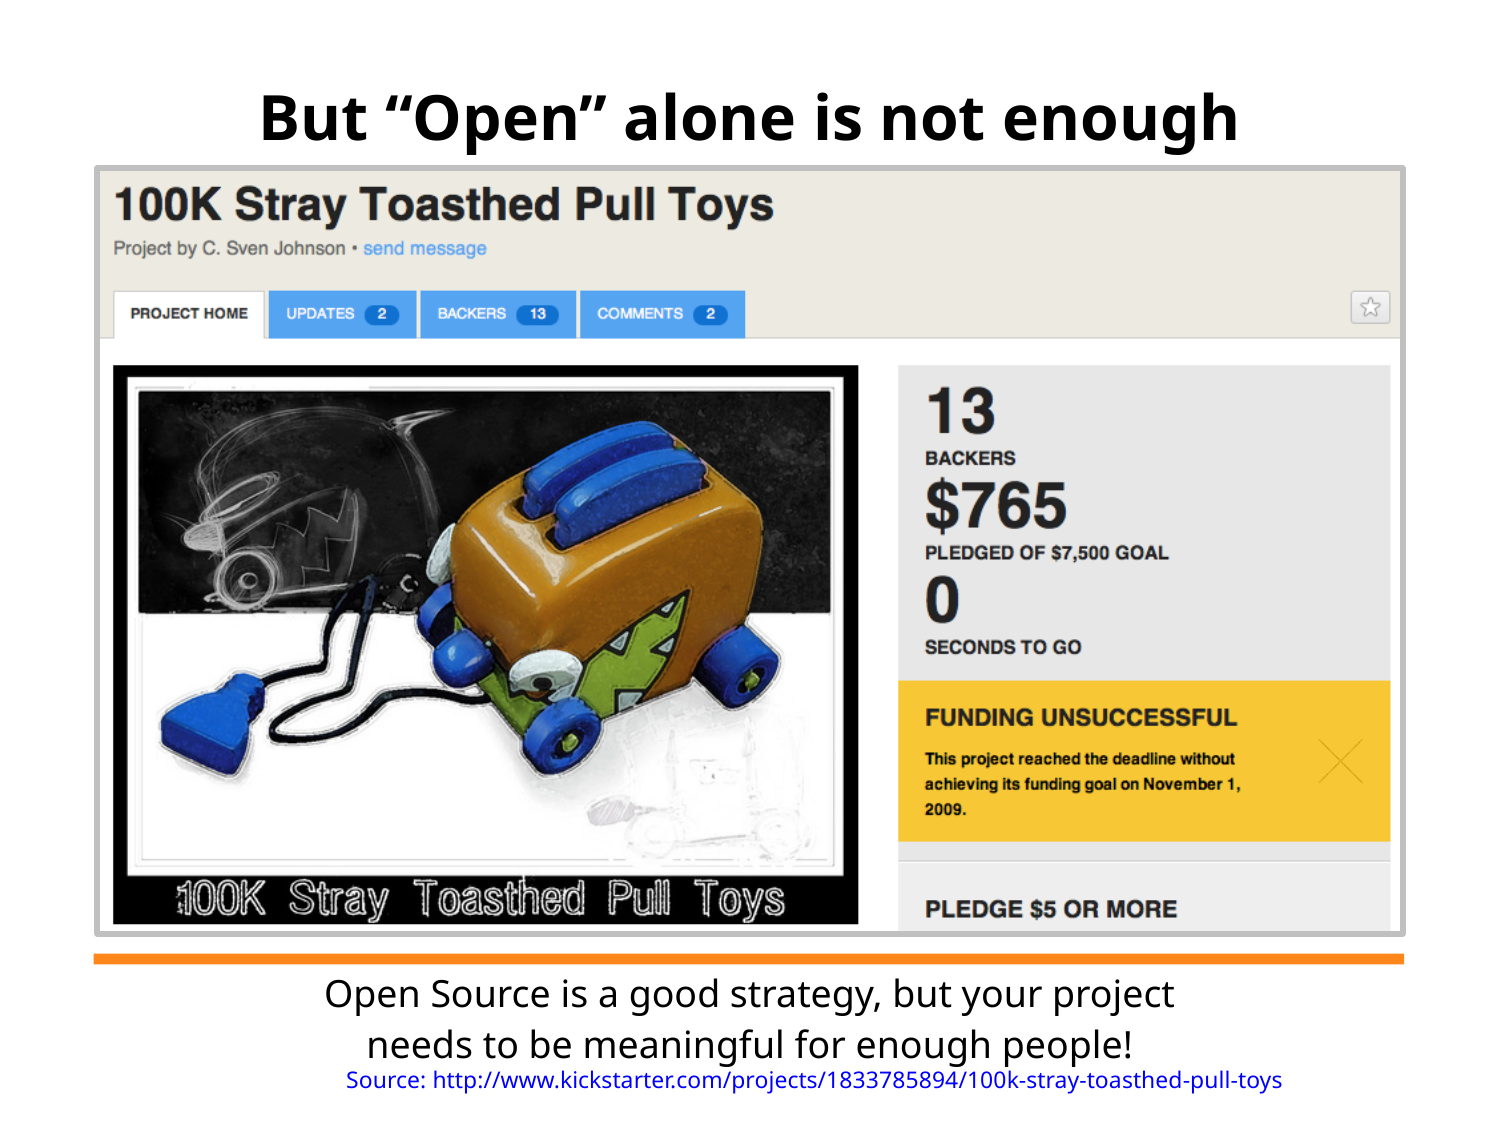

# But “Open” alone is not enough
Open Source is a good strategy, but your project needs to be meaningful for enough people!
Source: http://www.kickstarter.com/projects/1833785894/100k-stray-toasthed-pull-toys